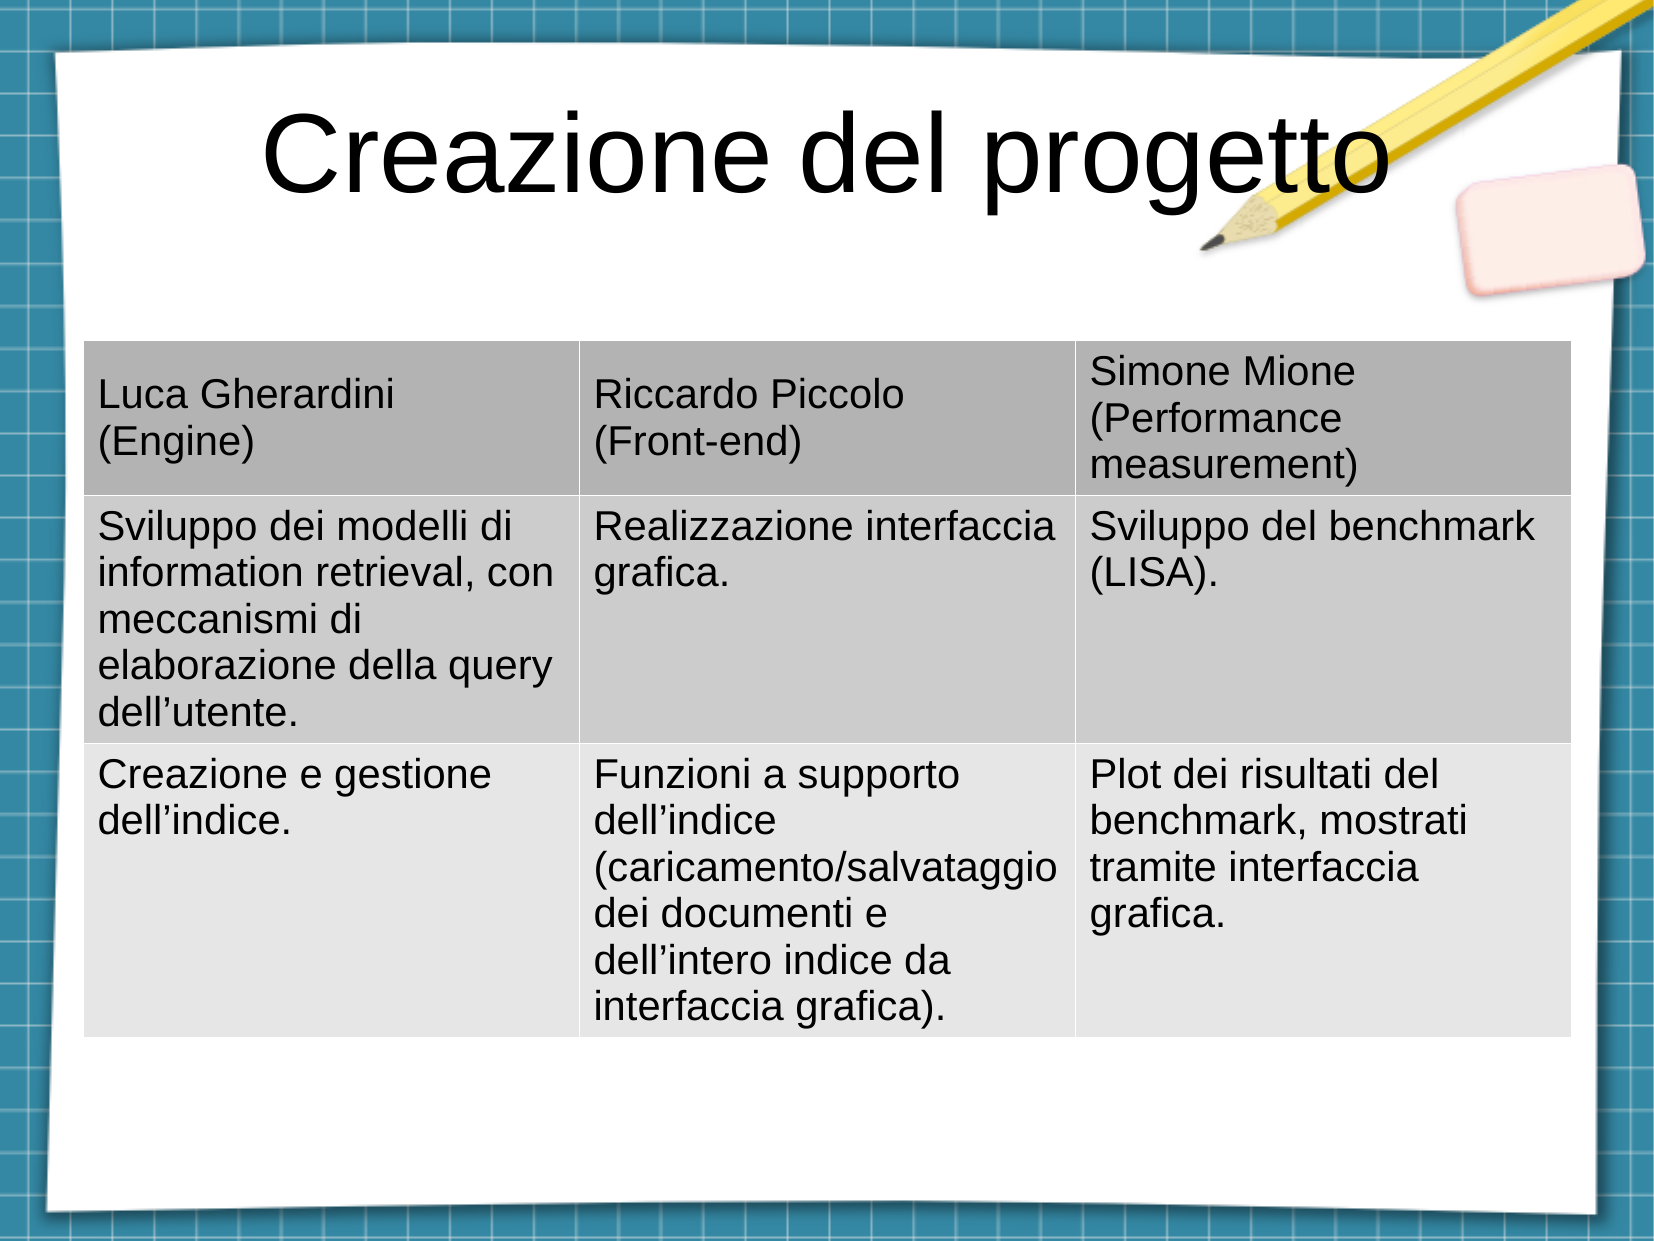

# Creazione del progetto
| Luca Gherardini (Engine) | Riccardo Piccolo (Front-end) | Simone Mione (Performance measurement) |
| --- | --- | --- |
| Sviluppo dei modelli di information retrieval, con meccanismi di elaborazione della query dell’utente. | Realizzazione interfaccia grafica. | Sviluppo del benchmark (LISA). |
| Creazione e gestione dell’indice. | Funzioni a supporto dell’indice (caricamento/salvataggio dei documenti e dell’intero indice da interfaccia grafica). | Plot dei risultati del benchmark, mostrati tramite interfaccia grafica. |